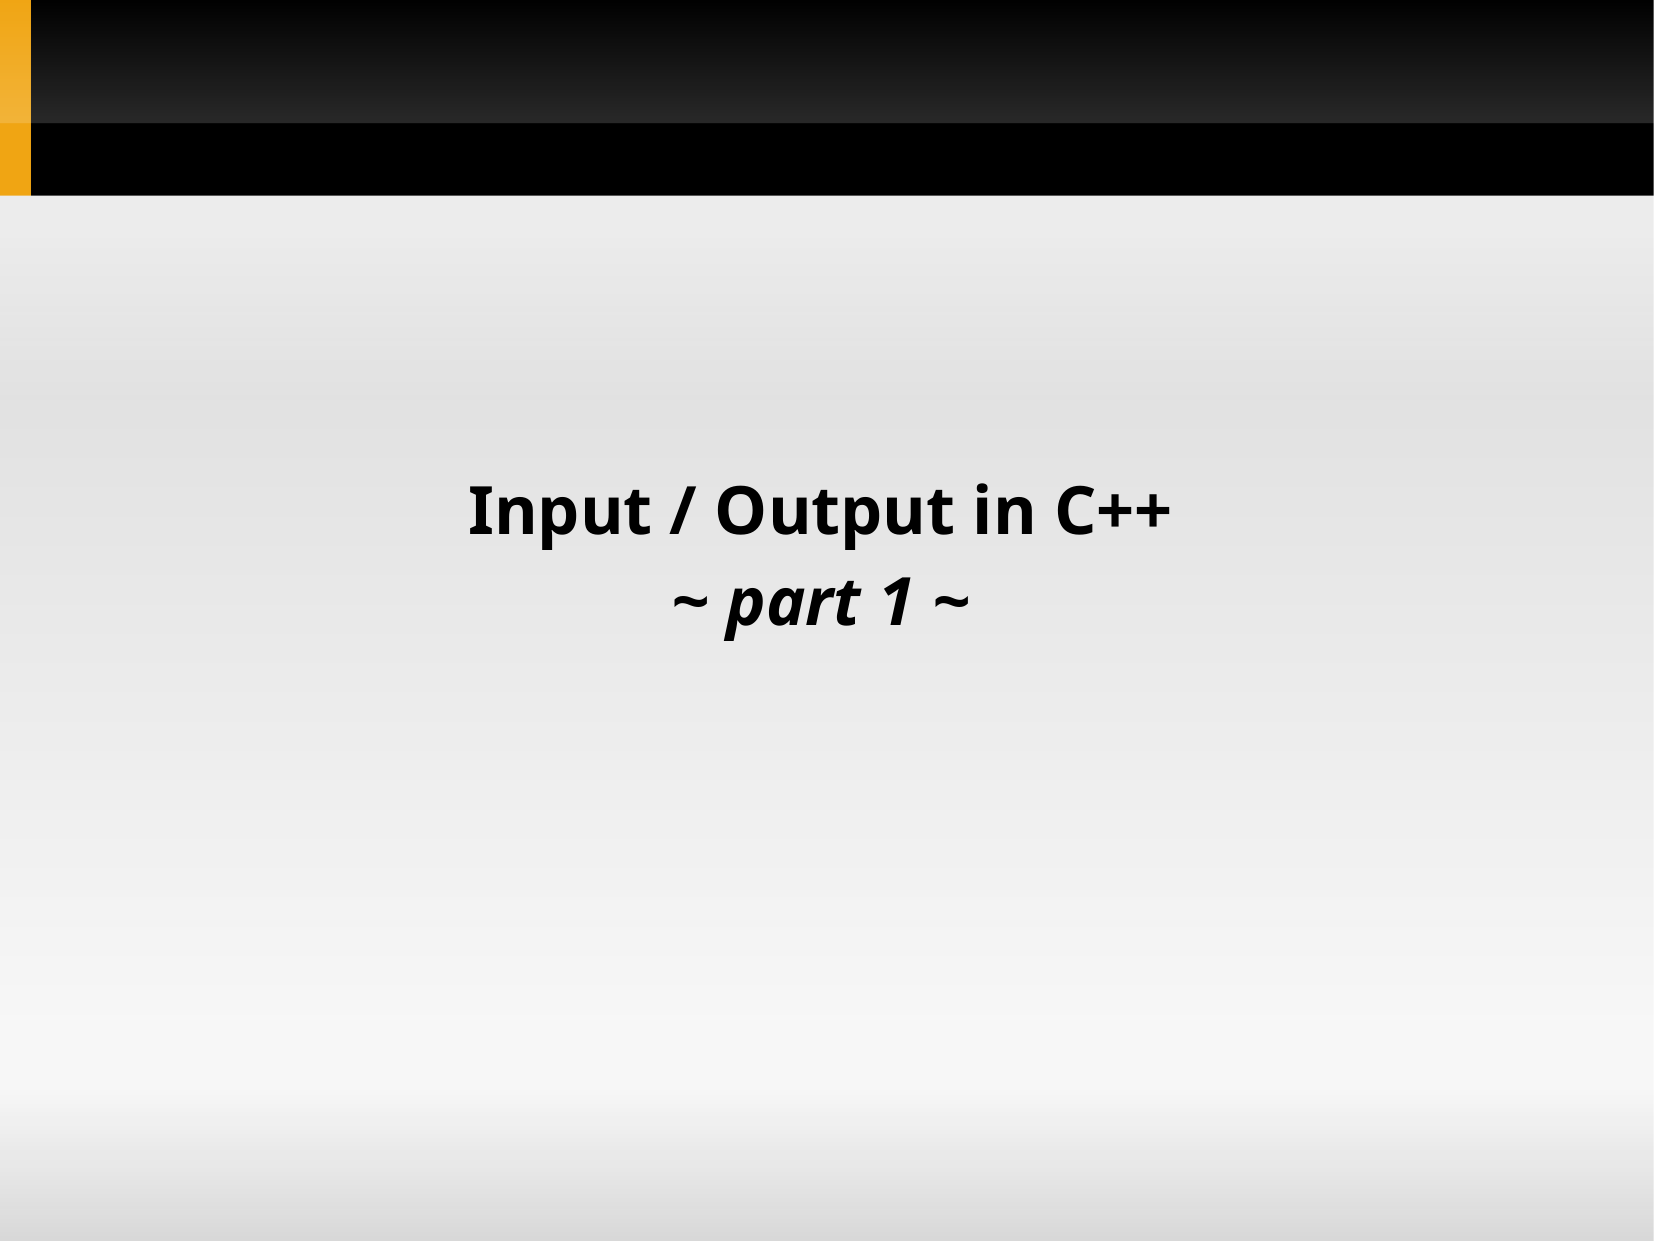

# Input / Output in C++
~ part 1 ~